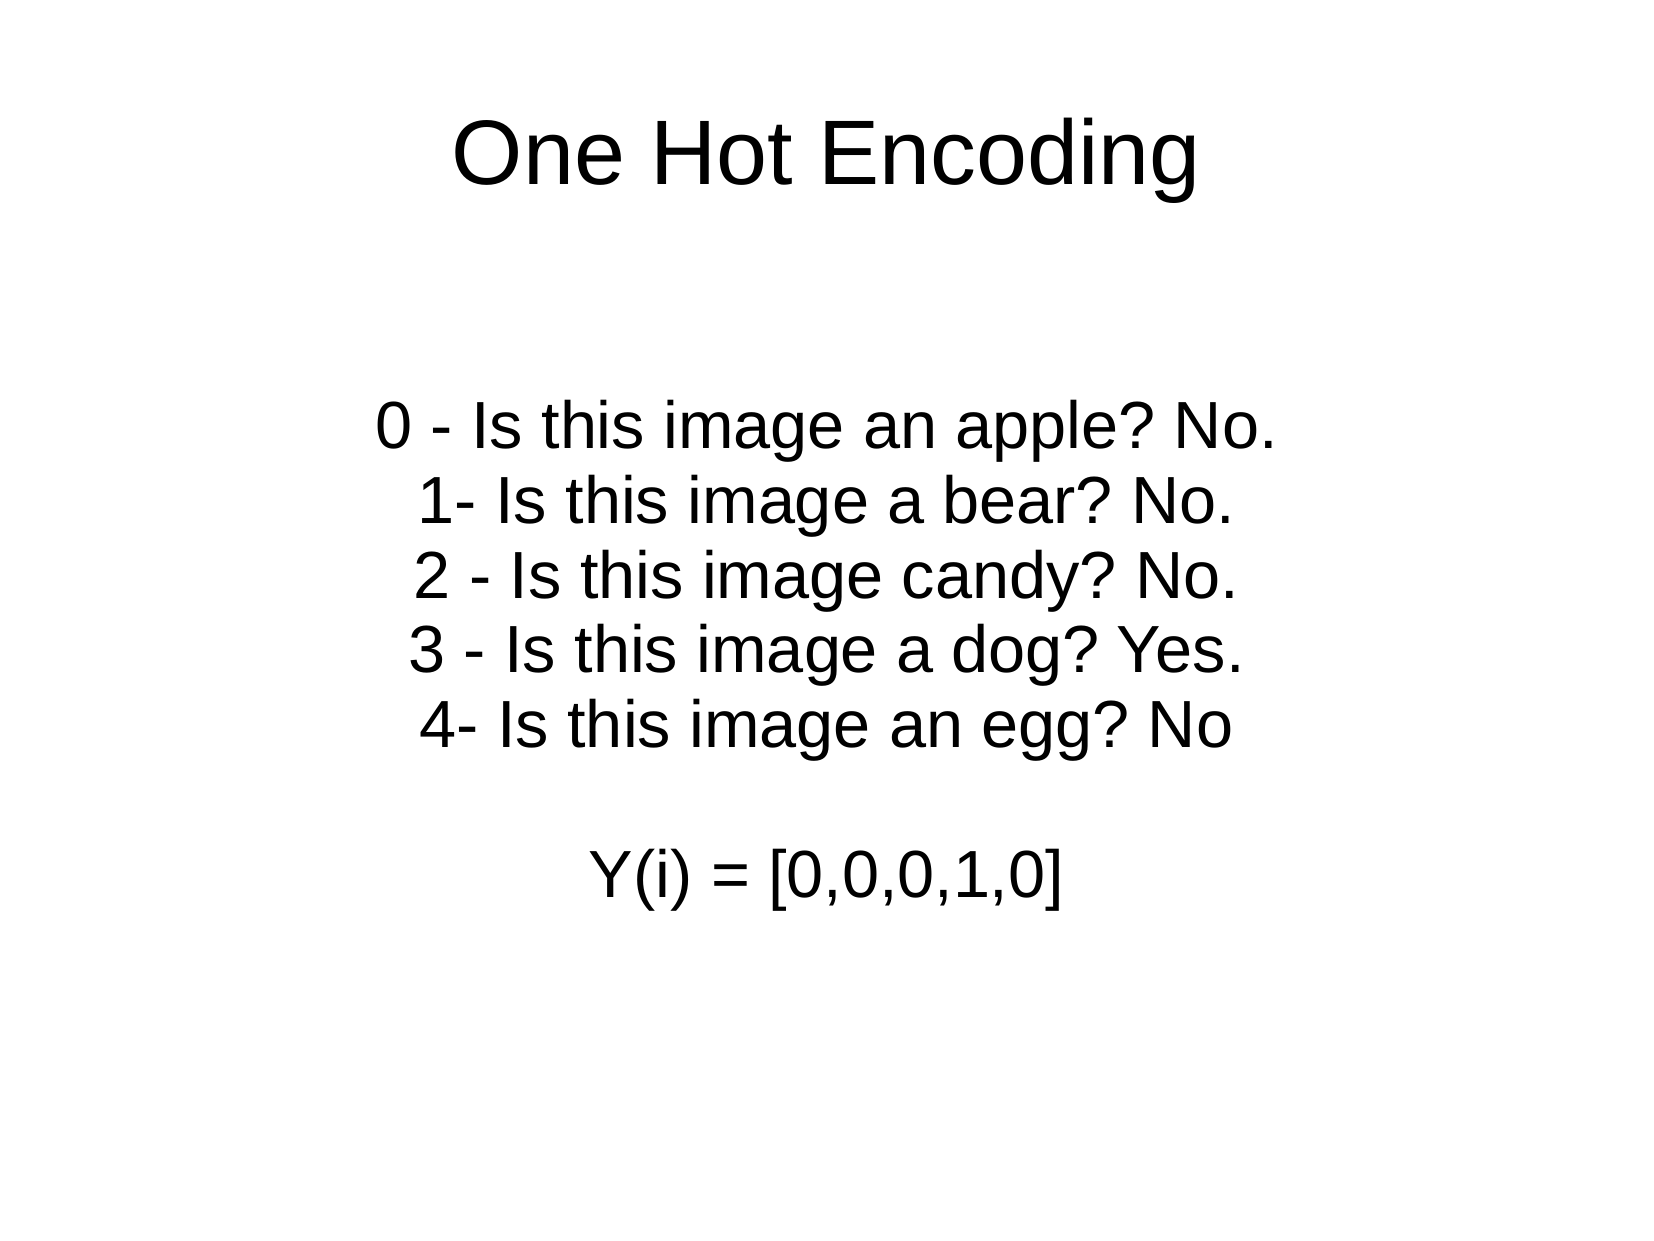

# One Hot Encoding
0 - Is this image an apple? No.
1- Is this image a bear? No.
2 - Is this image candy? No.
3 - Is this image a dog? Yes.
4- Is this image an egg? No
Y(i) = [0,0,0,1,0]